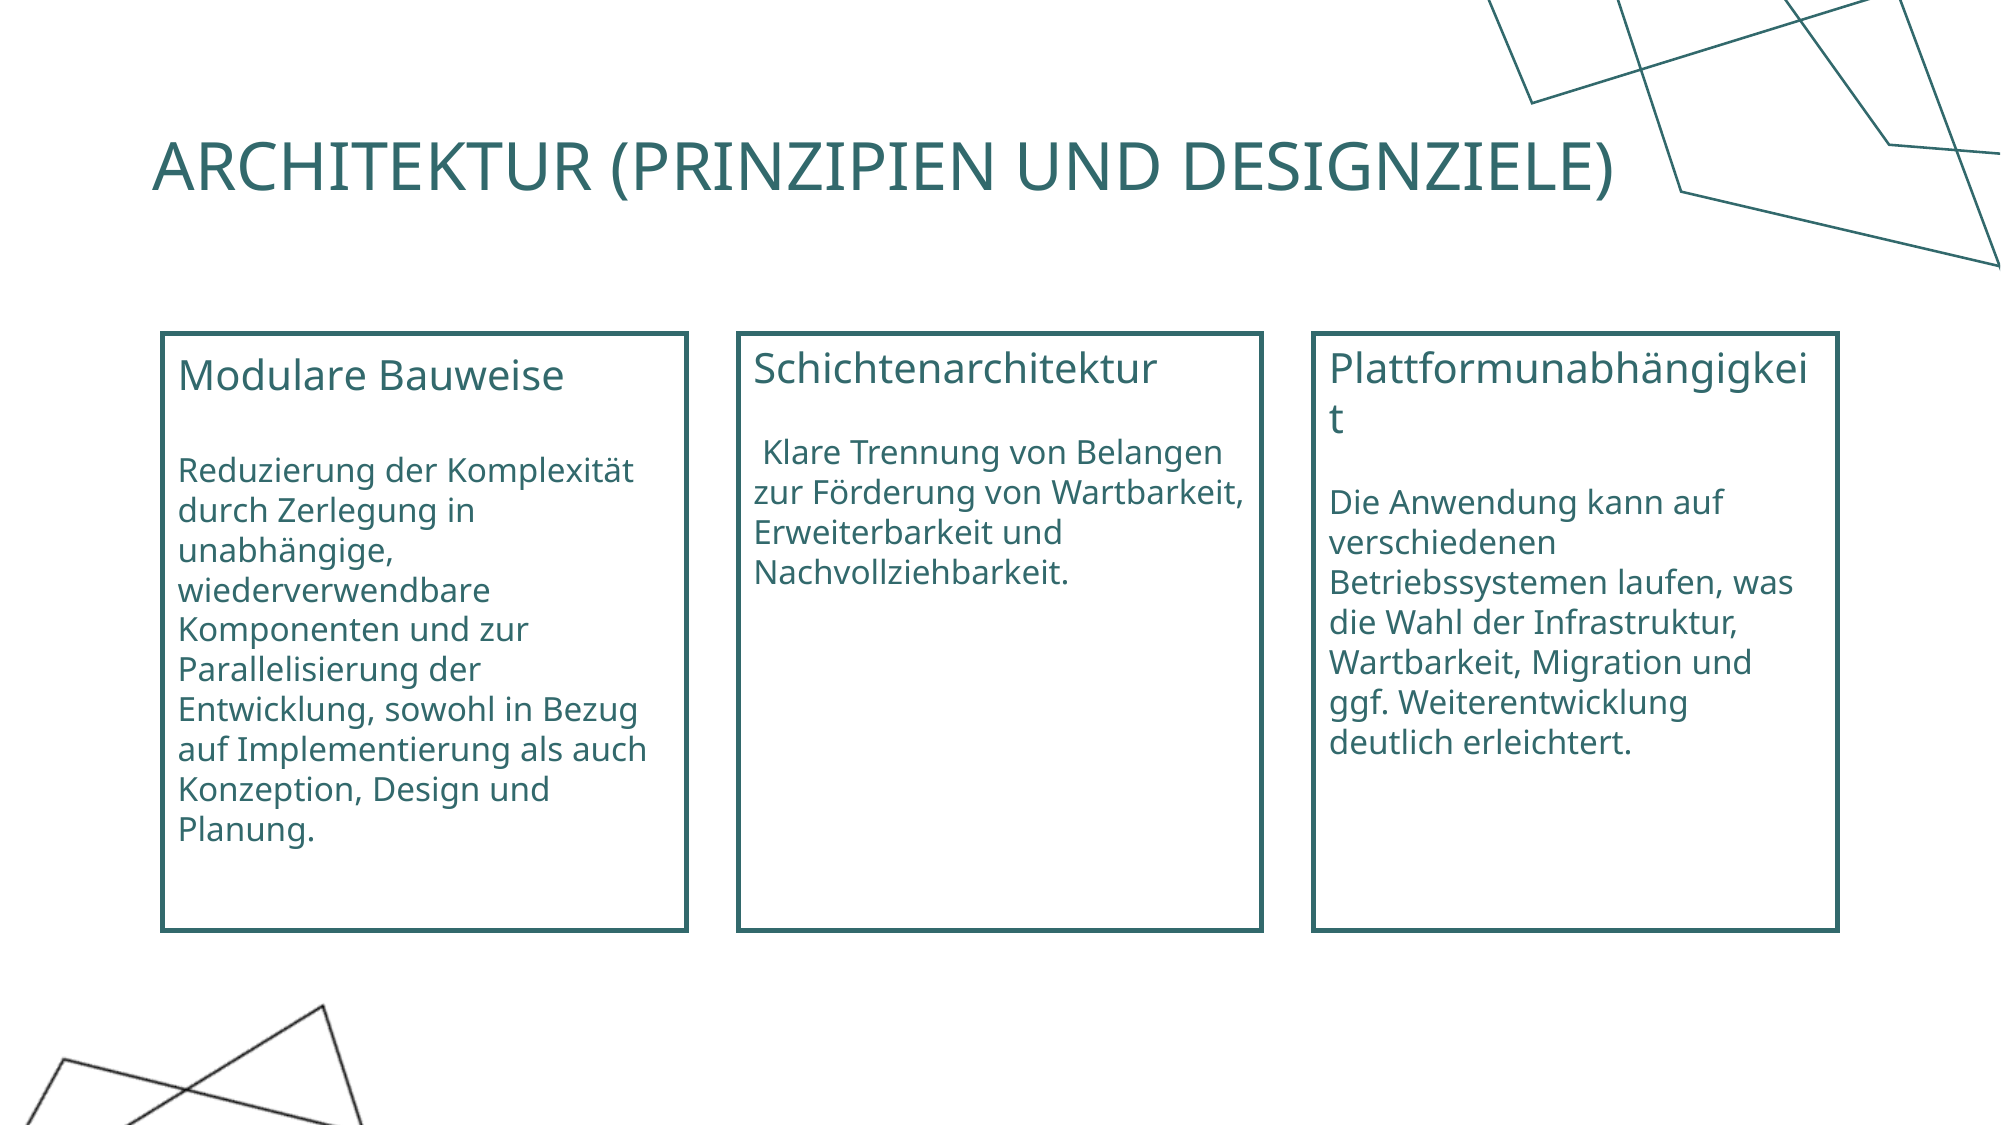

# Architektur (Prinzipien und Designziele)
Schichtenarchitektur
 Klare Trennung von Belangen zur Förderung von Wartbarkeit, Erweiterbarkeit und Nachvollziehbarkeit.
Plattformunabhängigkeit
Die Anwendung kann auf verschiedenen Betriebssystemen laufen, was die Wahl der Infrastruktur, Wartbarkeit, Migration und ggf. Weiterentwicklung deutlich erleichtert.
Modulare Bauweise
Reduzierung der Komplexität durch Zerlegung in unabhängige, wiederverwendbare Komponenten und zur Parallelisierung der Entwicklung, sowohl in Bezug auf Implementierung als auch Konzeption, Design und Planung.